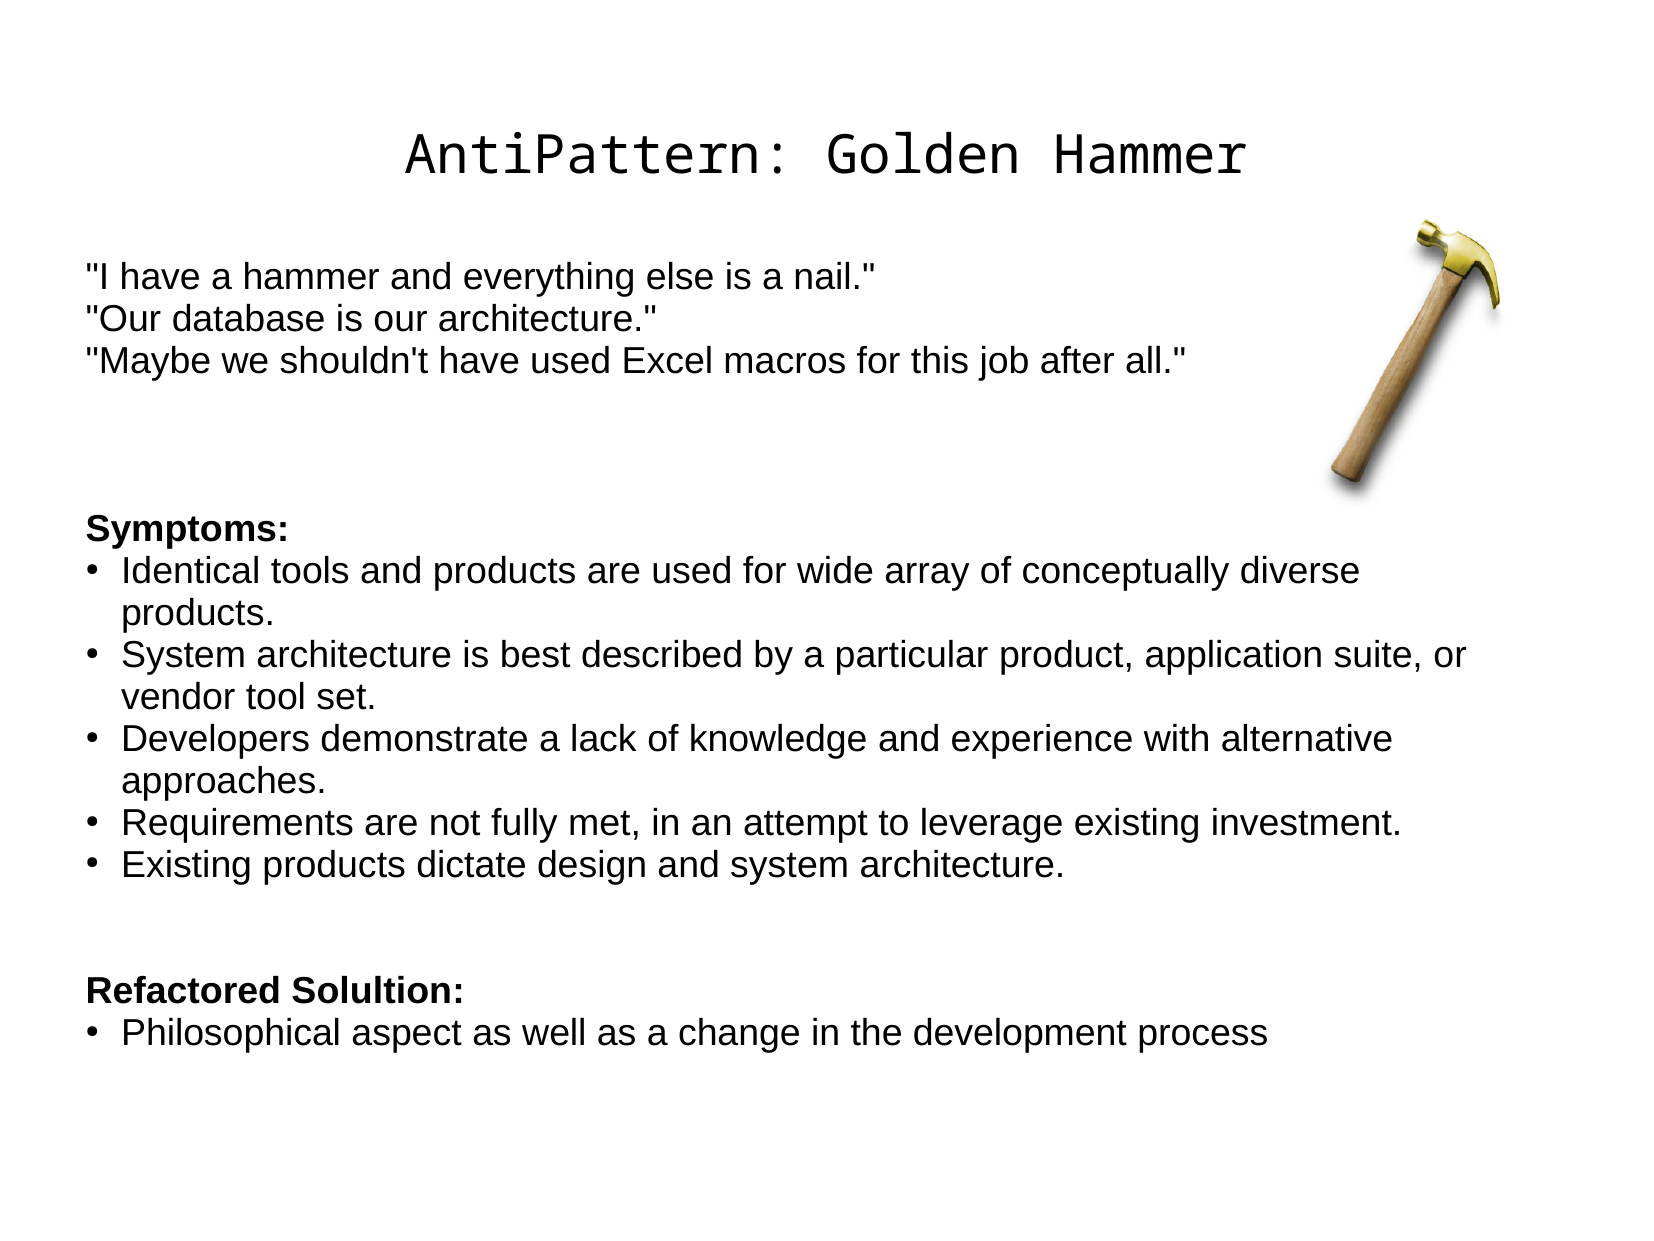

# AntiPattern: Golden Hammer
"I have a hammer and everything else is a nail."
"Our database is our architecture."
"Maybe we shouldn't have used Excel macros for this job after all."
Symptoms:
Identical tools and products are used for wide array of conceptually diverse products.
System architecture is best described by a particular product, application suite, or vendor tool set.
Developers demonstrate a lack of knowledge and experience with alternative approaches.
Requirements are not fully met, in an attempt to leverage existing investment.
Existing products dictate design and system architecture.
Refactored Solultion:
Philosophical aspect as well as a change in the development process